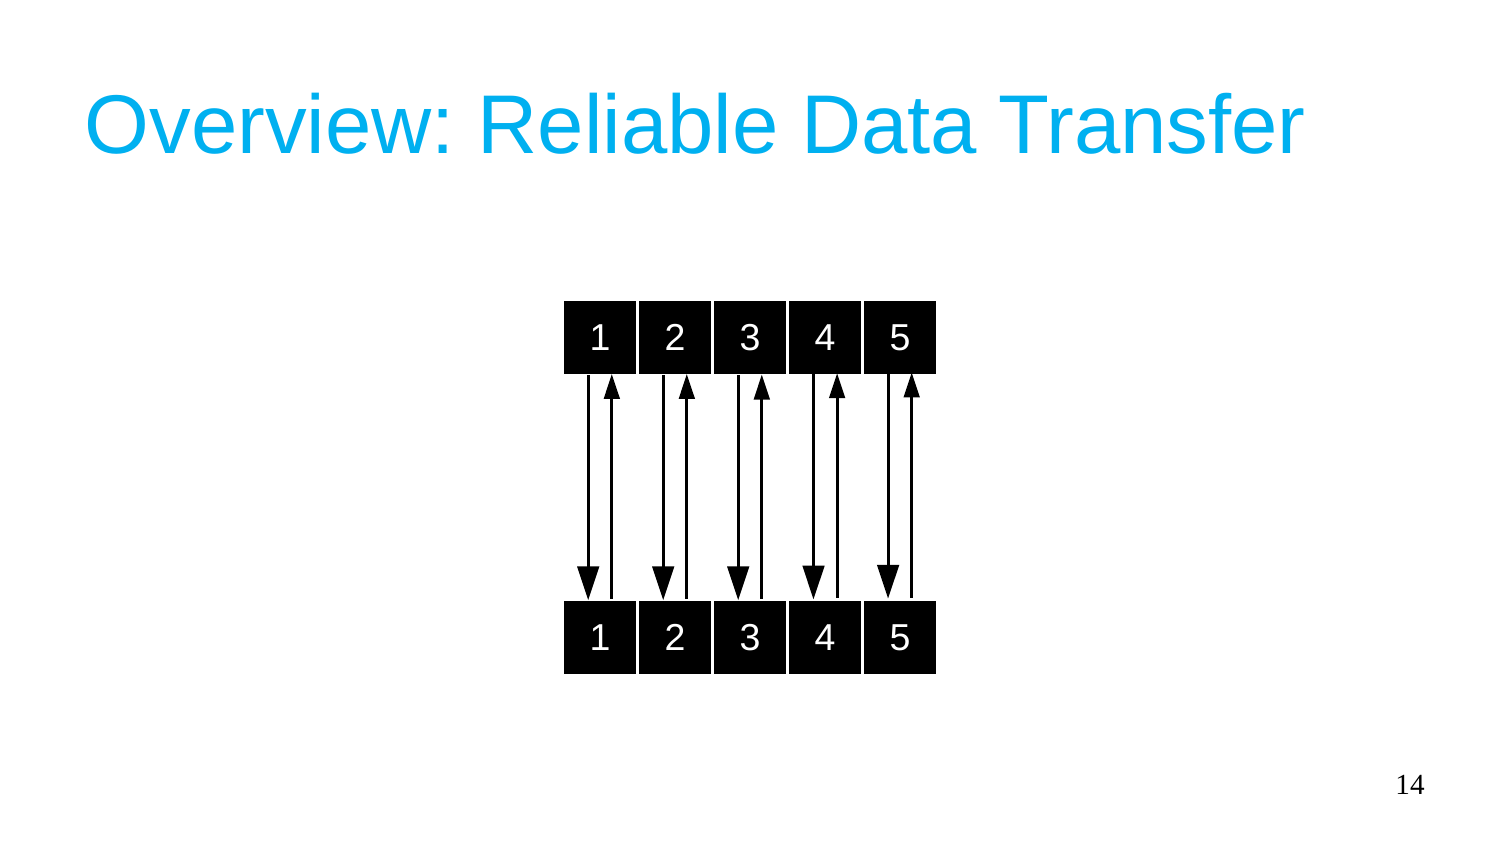

# Overview: Reliable Data Transfer
1
2
3
4
5
1
2
3
4
5
14